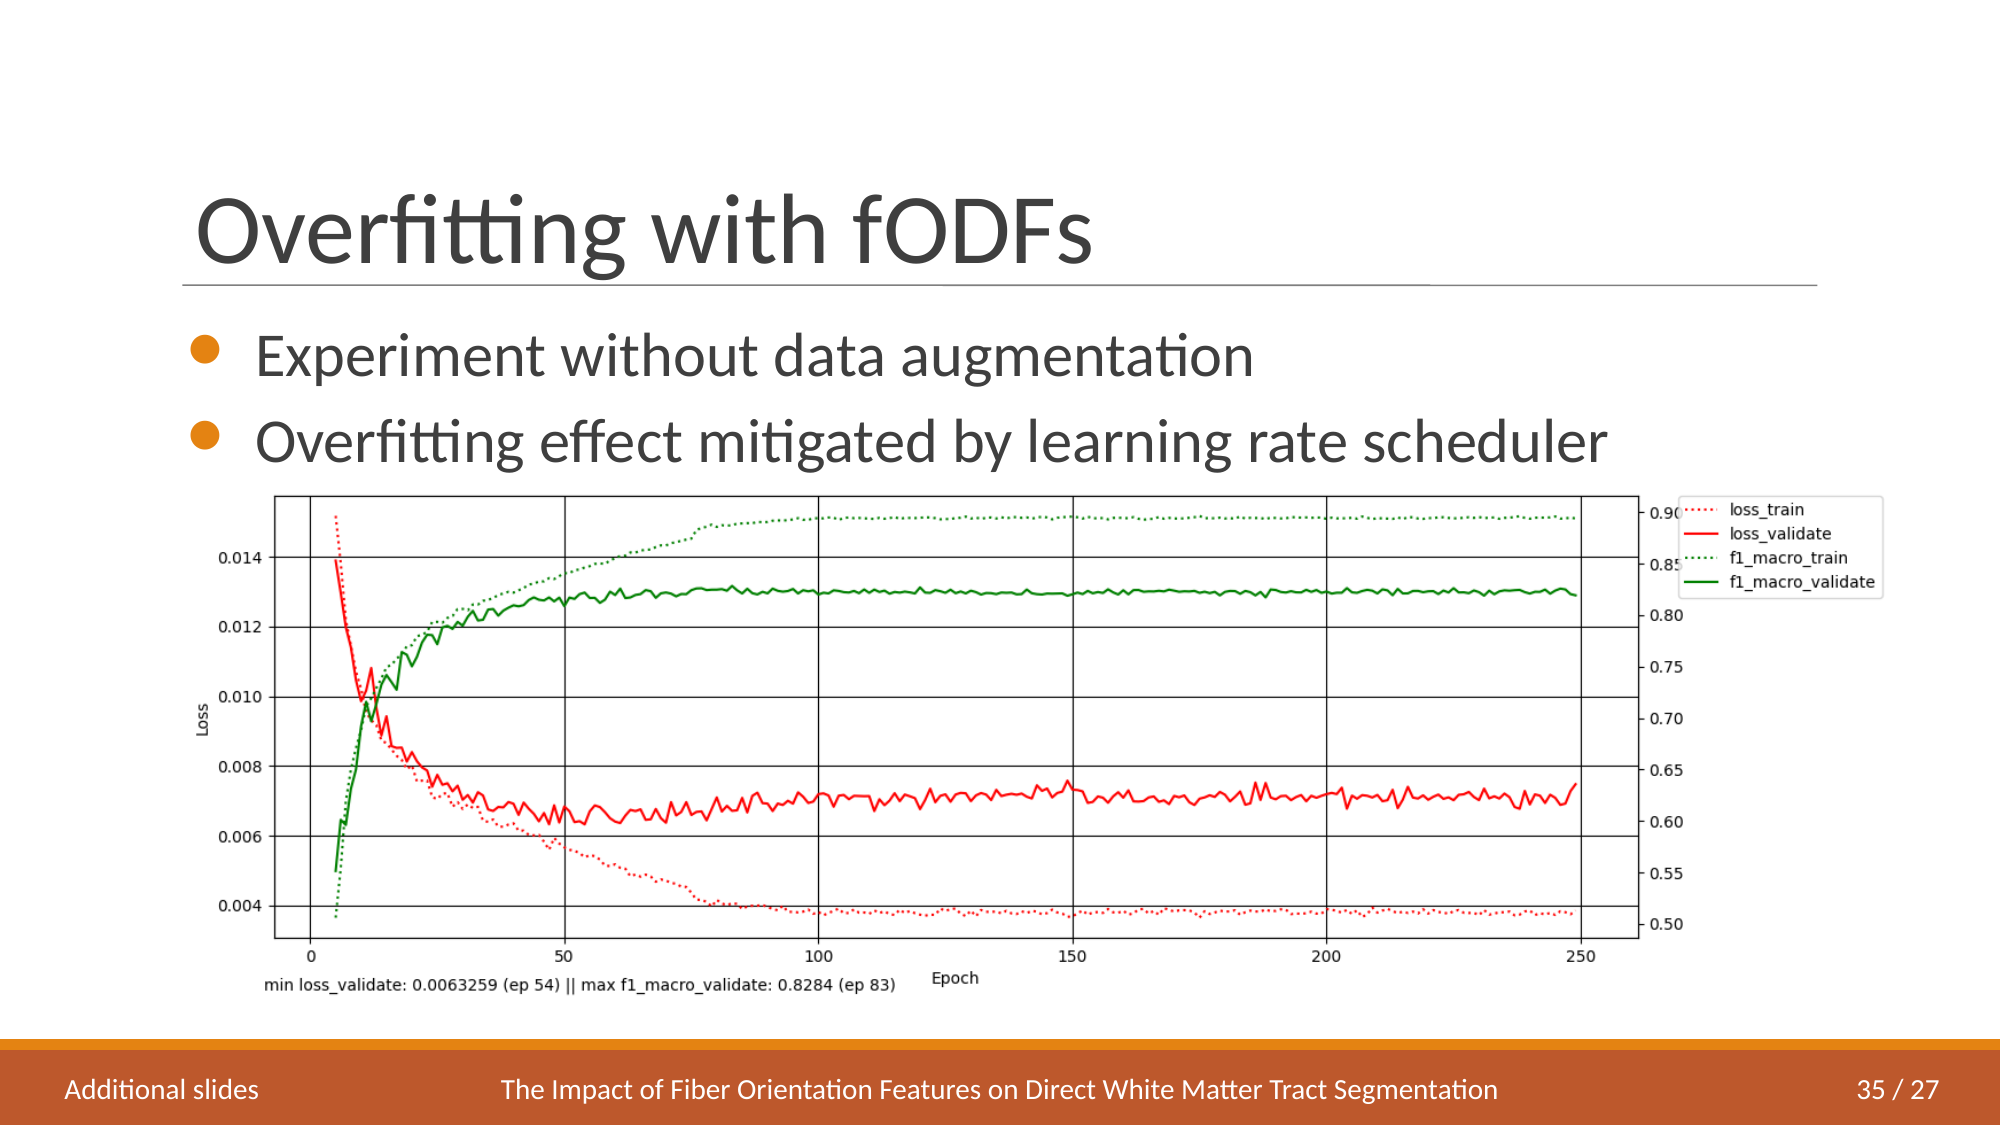

# Overfitting with fODFs
Experiment without data augmentation
Overfitting effect mitigated by learning rate scheduler
Additional slides
The Impact of Fiber Orientation Features on Direct White Matter Tract Segmentation